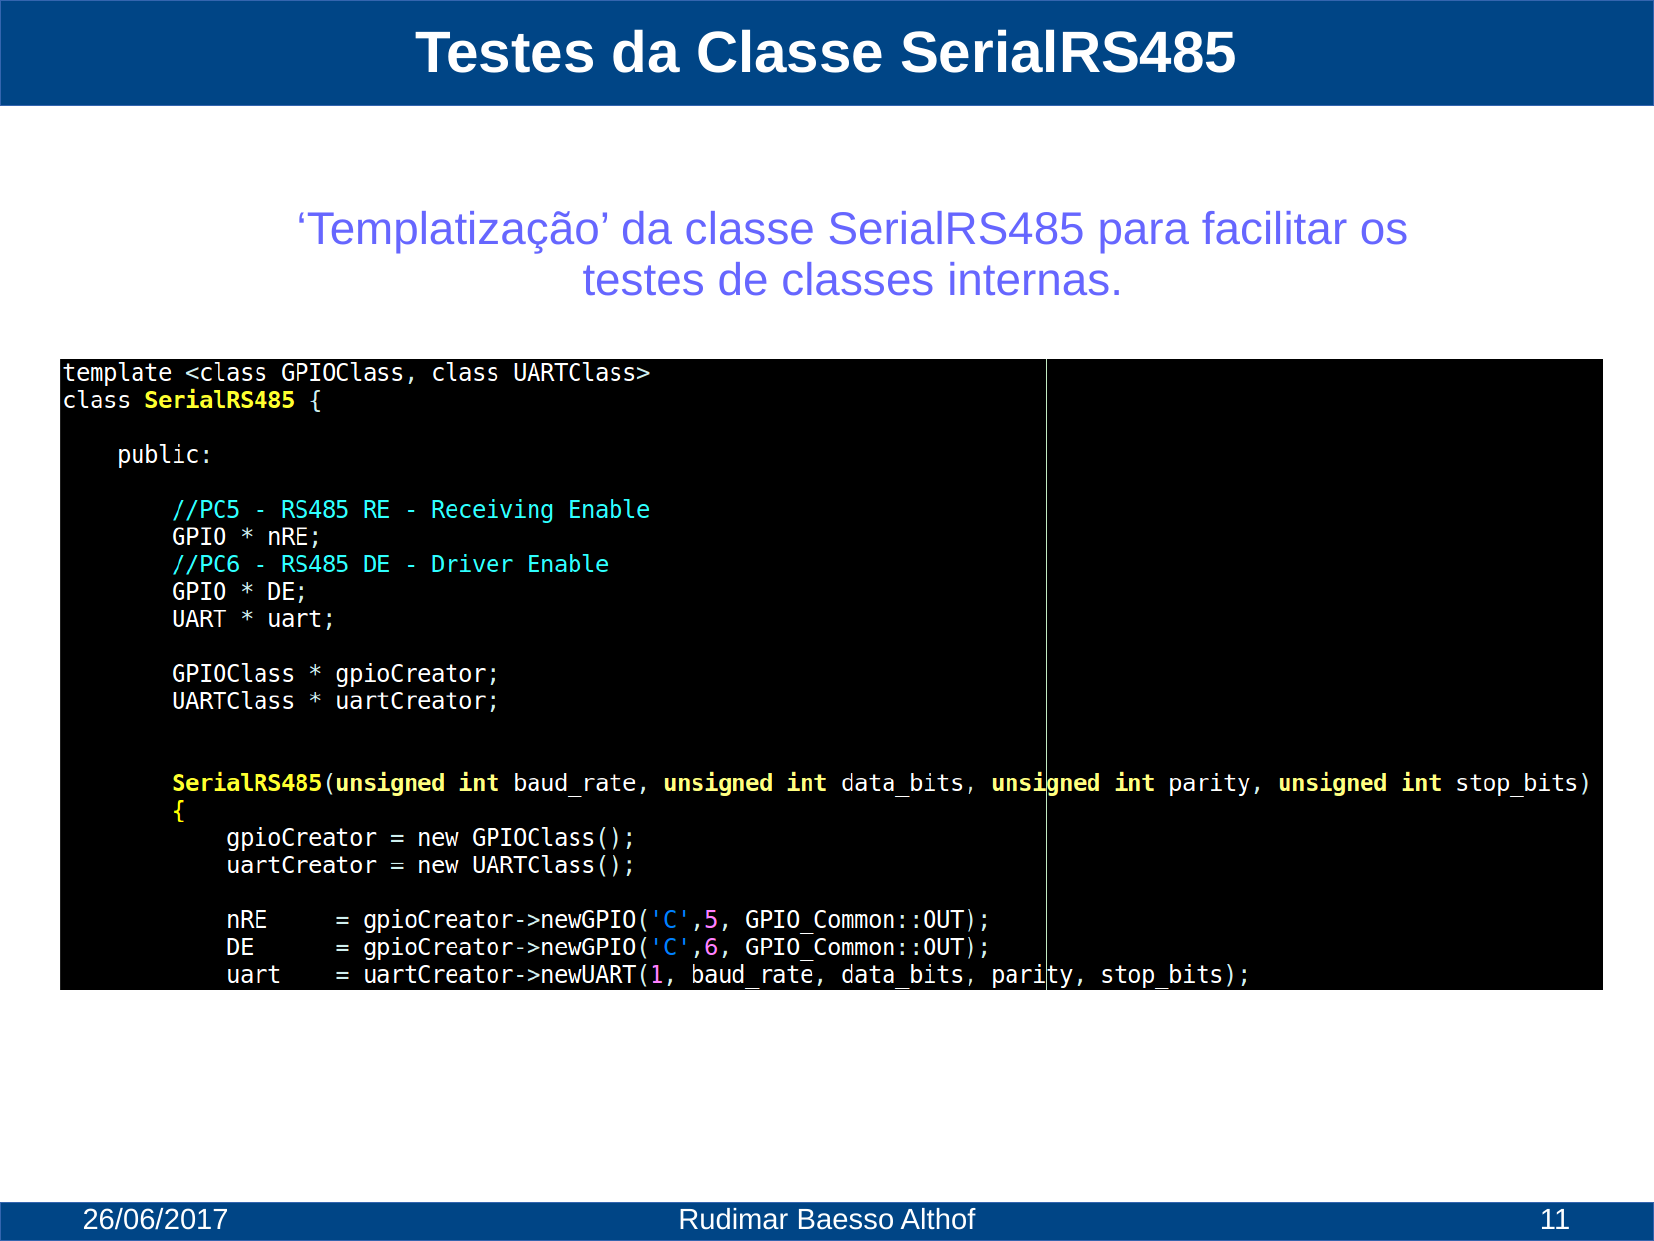

# Testes da Classe SerialRS485
‘Templatização’ da classe SerialRS485 para facilitar os testes de classes internas.
26/06/2017
Rudimar Baesso Althof
11